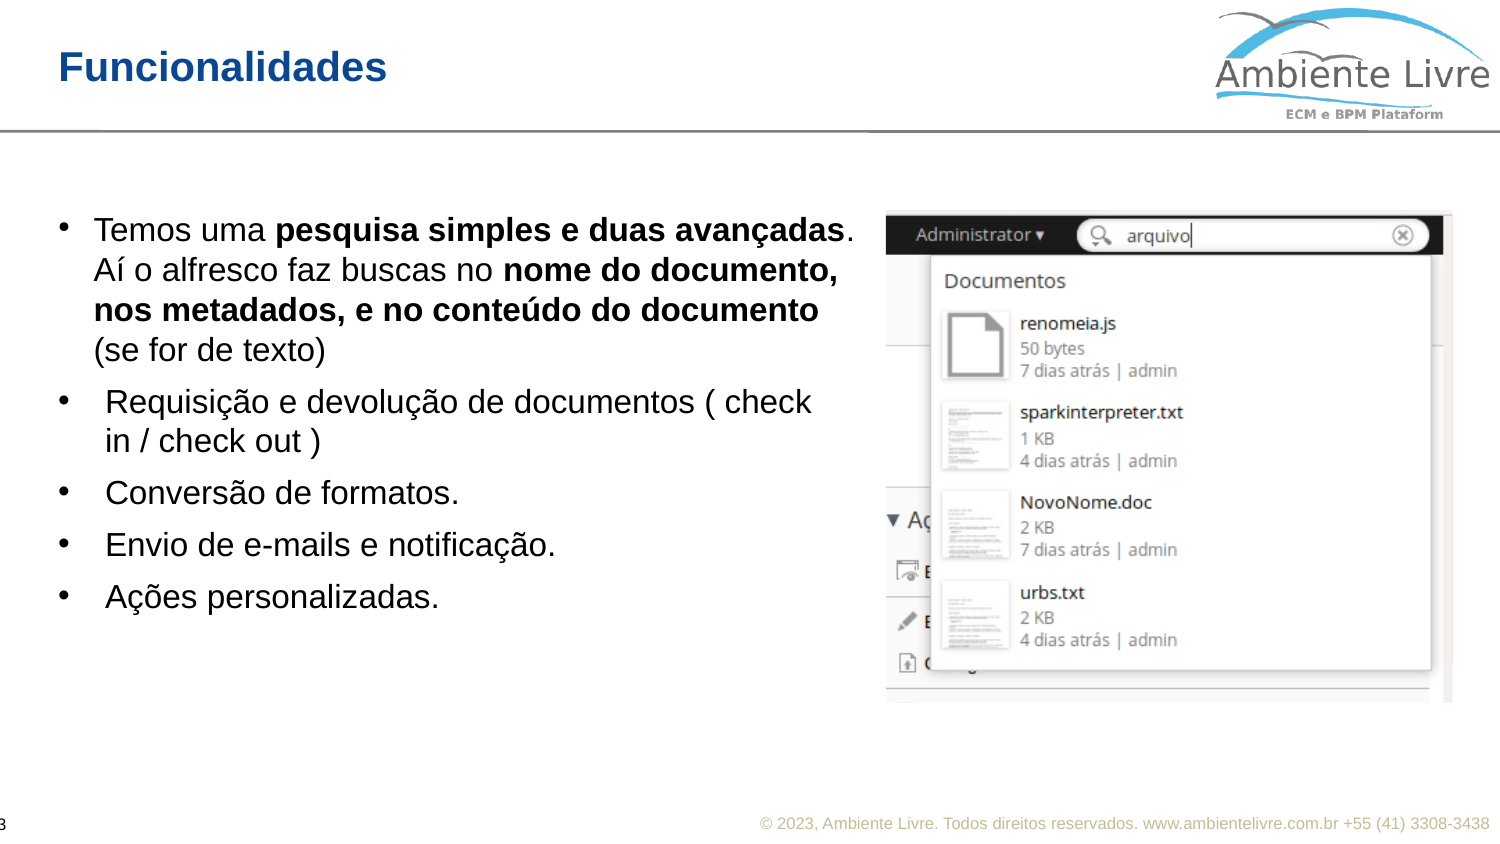

# Funcionalidades
Temos uma pesquisa simples e duas avançadas. Aí o alfresco faz buscas no nome do documento, nos metadados, e no conteúdo do documento (se for de texto)
Requisição e devolução de documentos ( check in / check out )
Conversão de formatos.
Envio de e-mails e notificação.
Ações personalizadas.